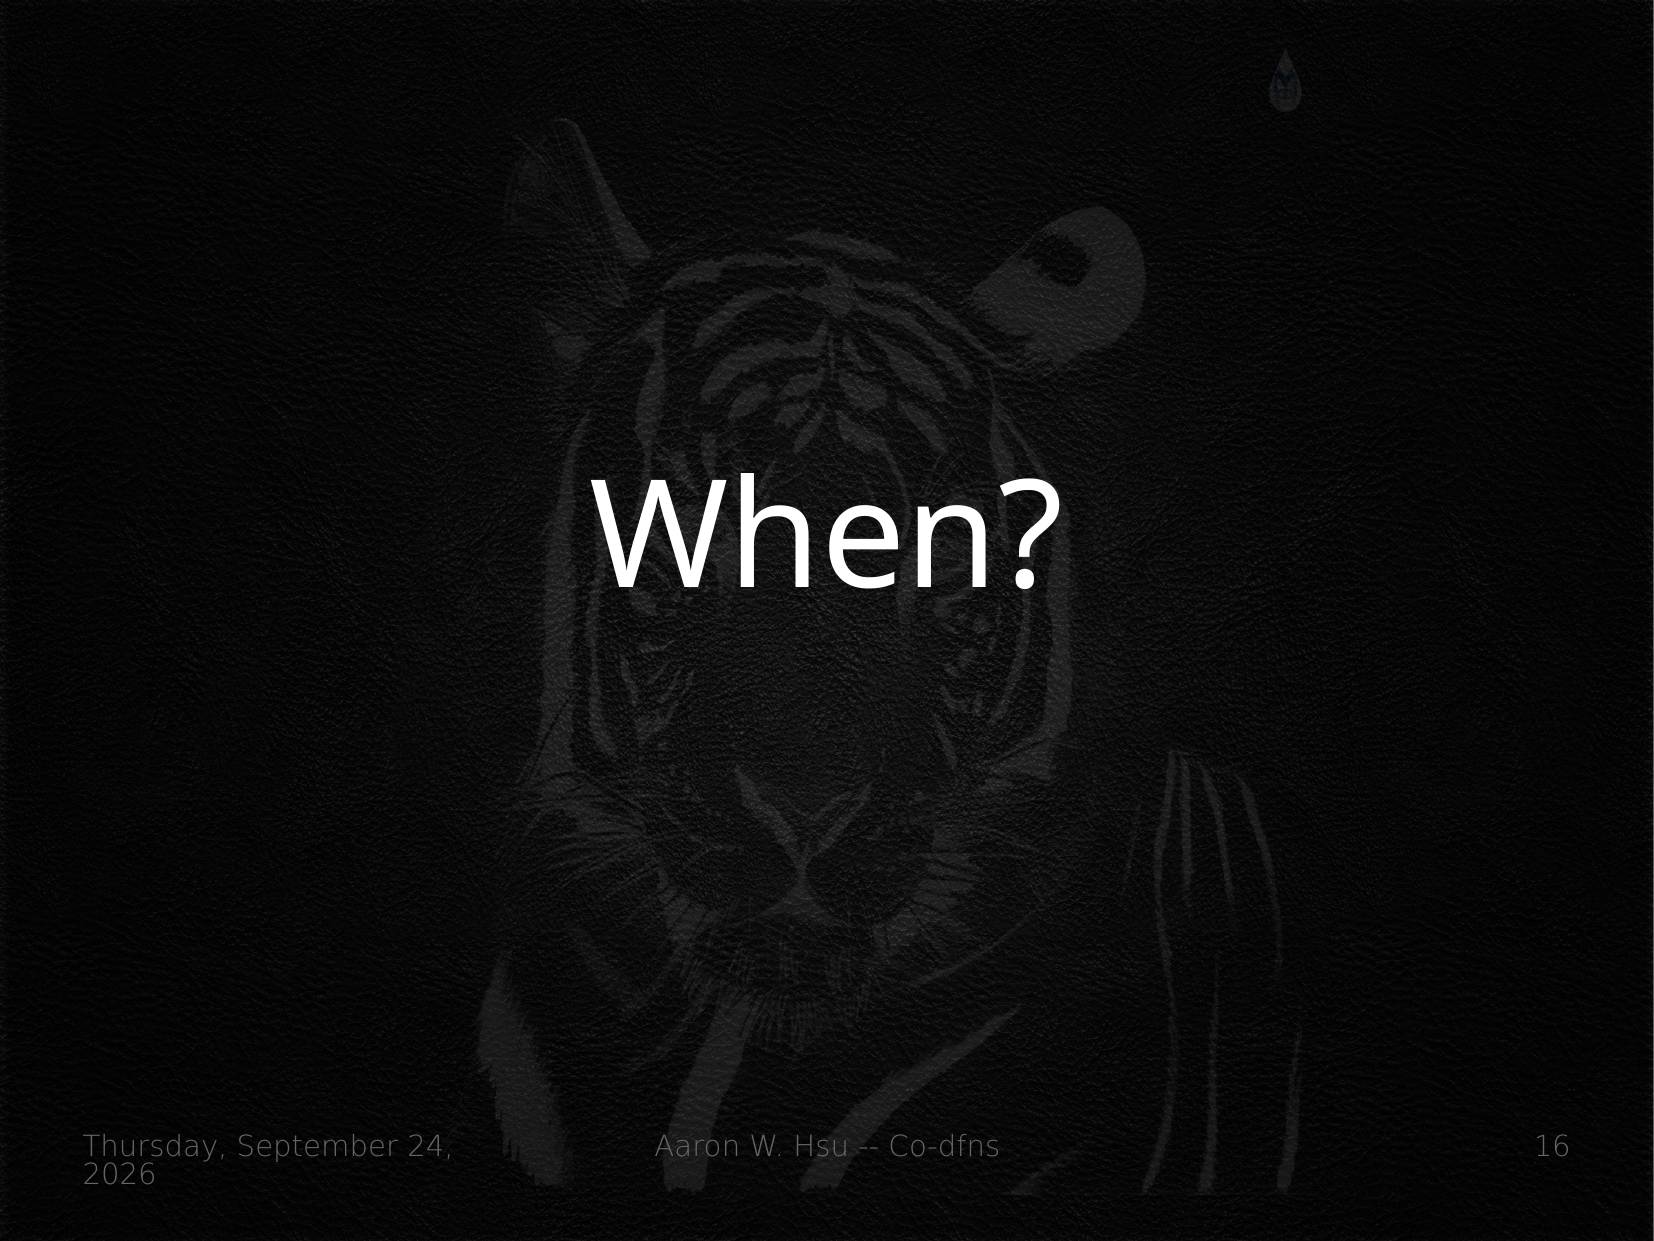

# When?
Aaron W. Hsu -- Co-dfns
16